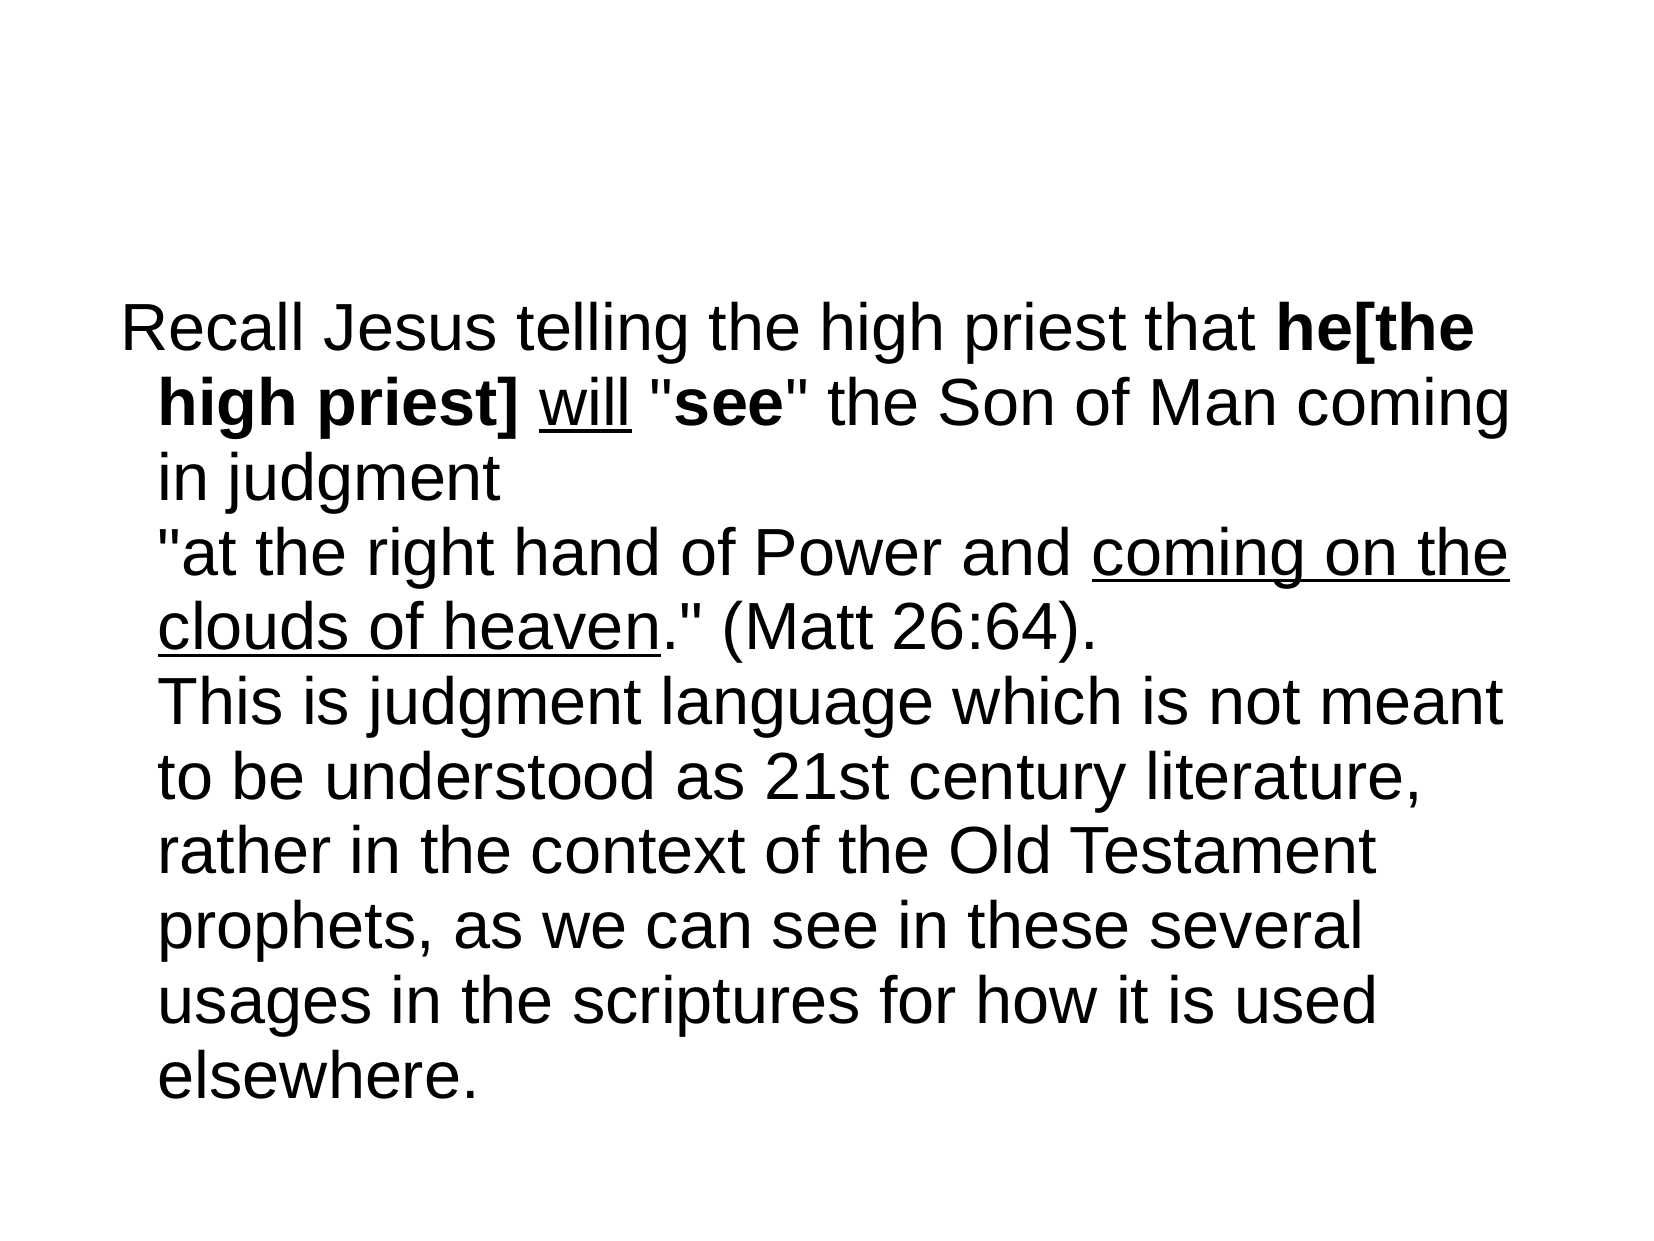

#
Recall Jesus telling the high priest that he[the high priest] will "see" the Son of Man coming in judgment
"at the right hand of Power and coming on the clouds of heaven." (Matt 26:64).
This is judgment language which is not meant to be understood as 21st century literature, rather in the context of the Old Testament prophets, as we can see in these several usages in the scriptures for how it is used elsewhere.